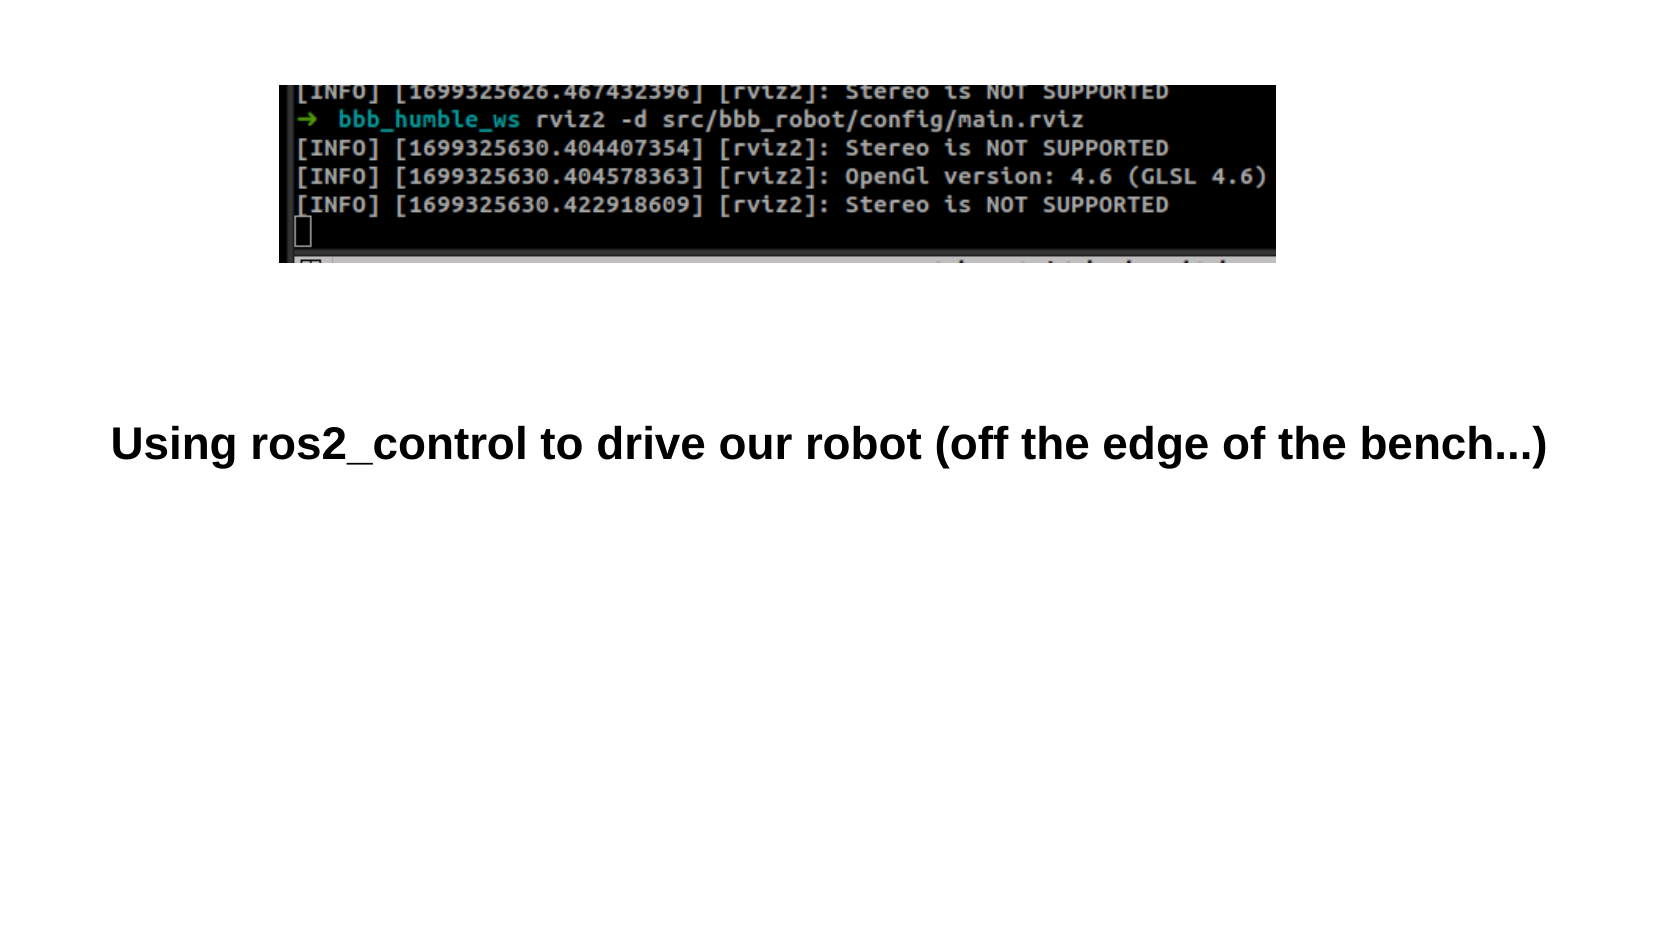

#
Using ros2_control to drive our robot (off the edge of the bench...)